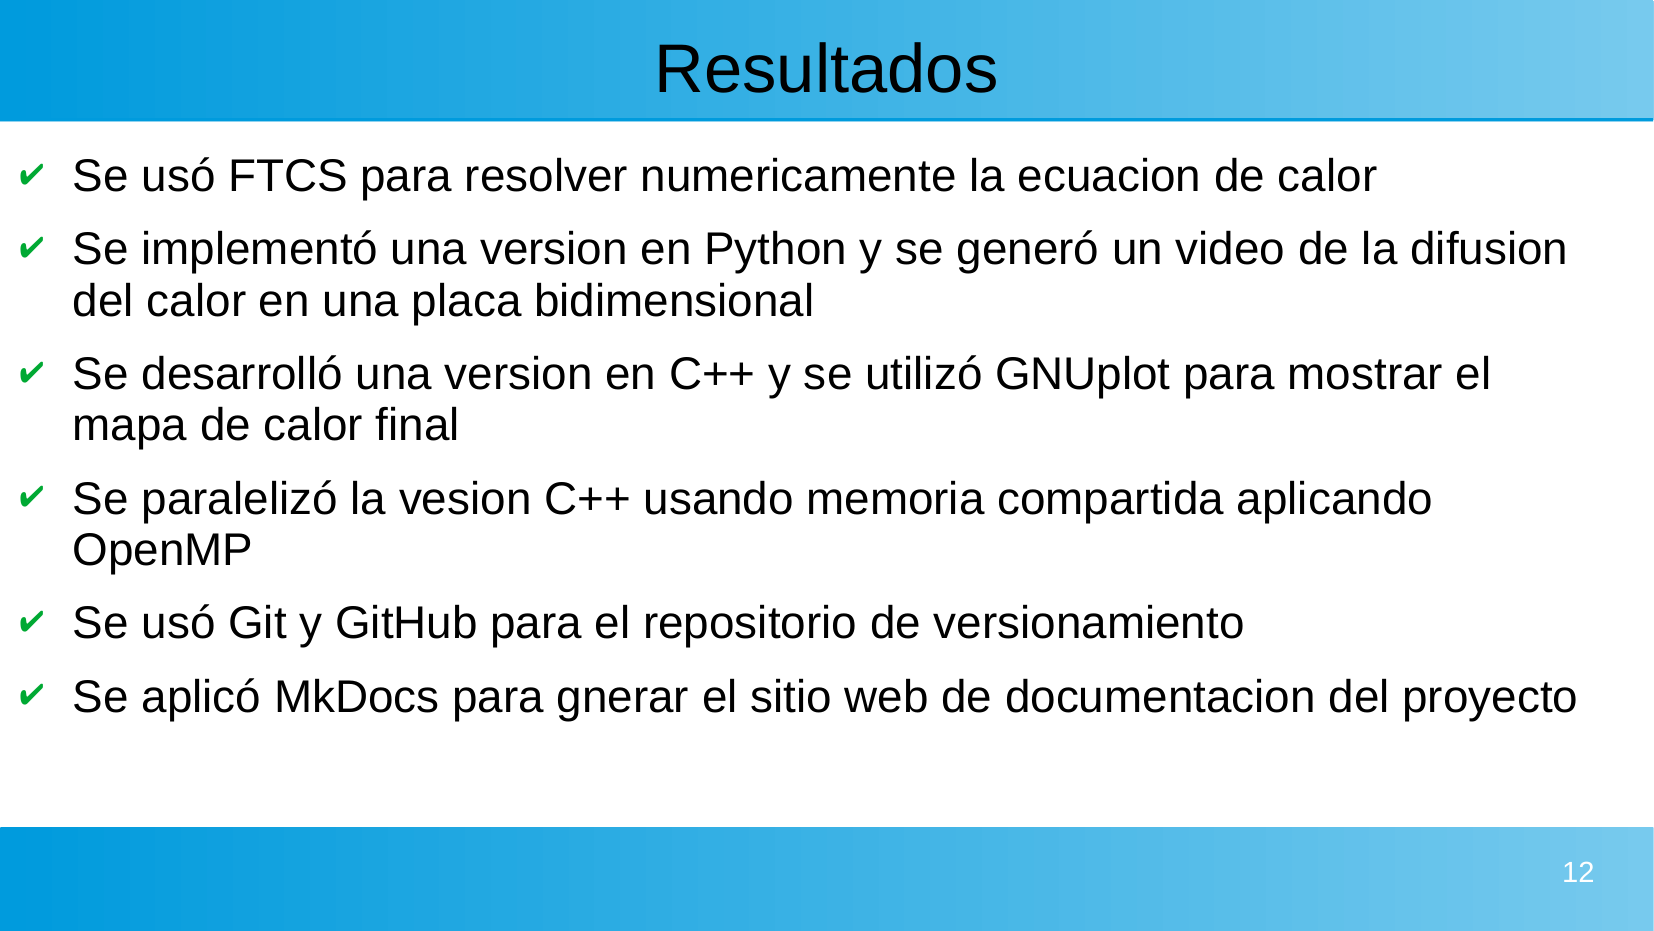

# Resultados
Se usó FTCS para resolver numericamente la ecuacion de calor
Se implementó una version en Python y se generó un video de la difusion del calor en una placa bidimensional
Se desarrolló una version en C++ y se utilizó GNUplot para mostrar el mapa de calor final
Se paralelizó la vesion C++ usando memoria compartida aplicando OpenMP
Se usó Git y GitHub para el repositorio de versionamiento
Se aplicó MkDocs para gnerar el sitio web de documentacion del proyecto
12